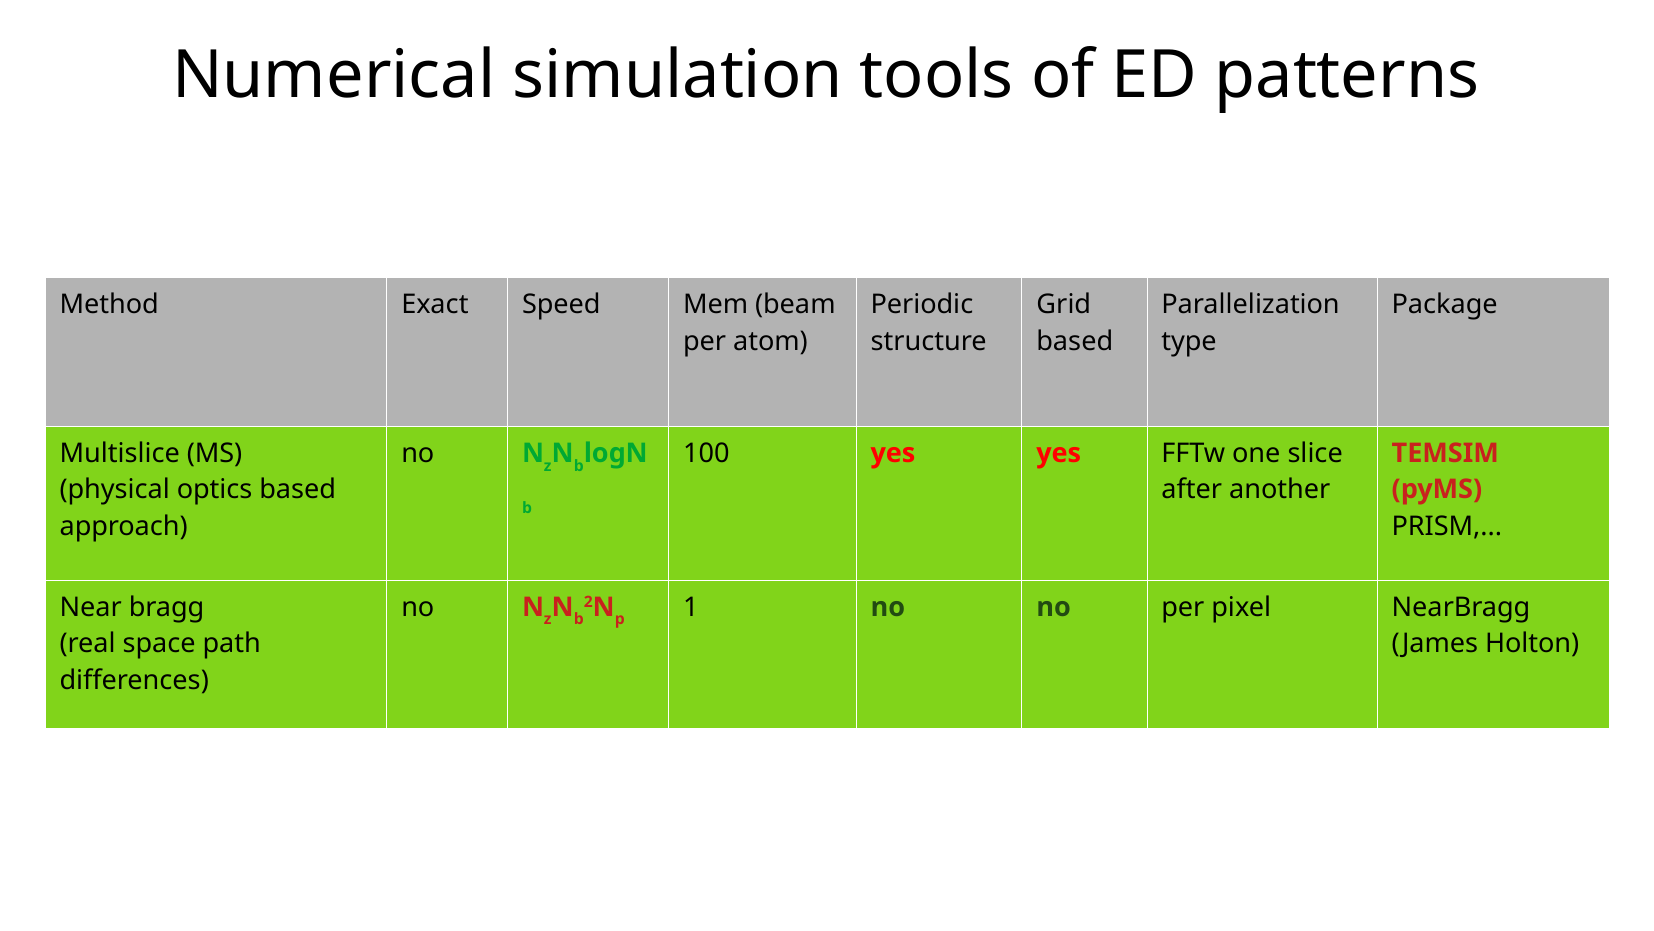

# Numerical simulation tools of ED patterns
| Method | Exact | Speed | Mem (beam per atom) | Periodic structure | Grid based | Parallelization type | Package |
| --- | --- | --- | --- | --- | --- | --- | --- |
| Multislice (MS) (physical optics based approach) | no | NzNblogNb | 100 | yes | yes | FFTw one slice after another | TEMSIM (pyMS) PRISM,... |
| Near bragg (real space path differences) | no | NzNb2Np | 1 | no | no | per pixel | NearBragg (James Holton) |